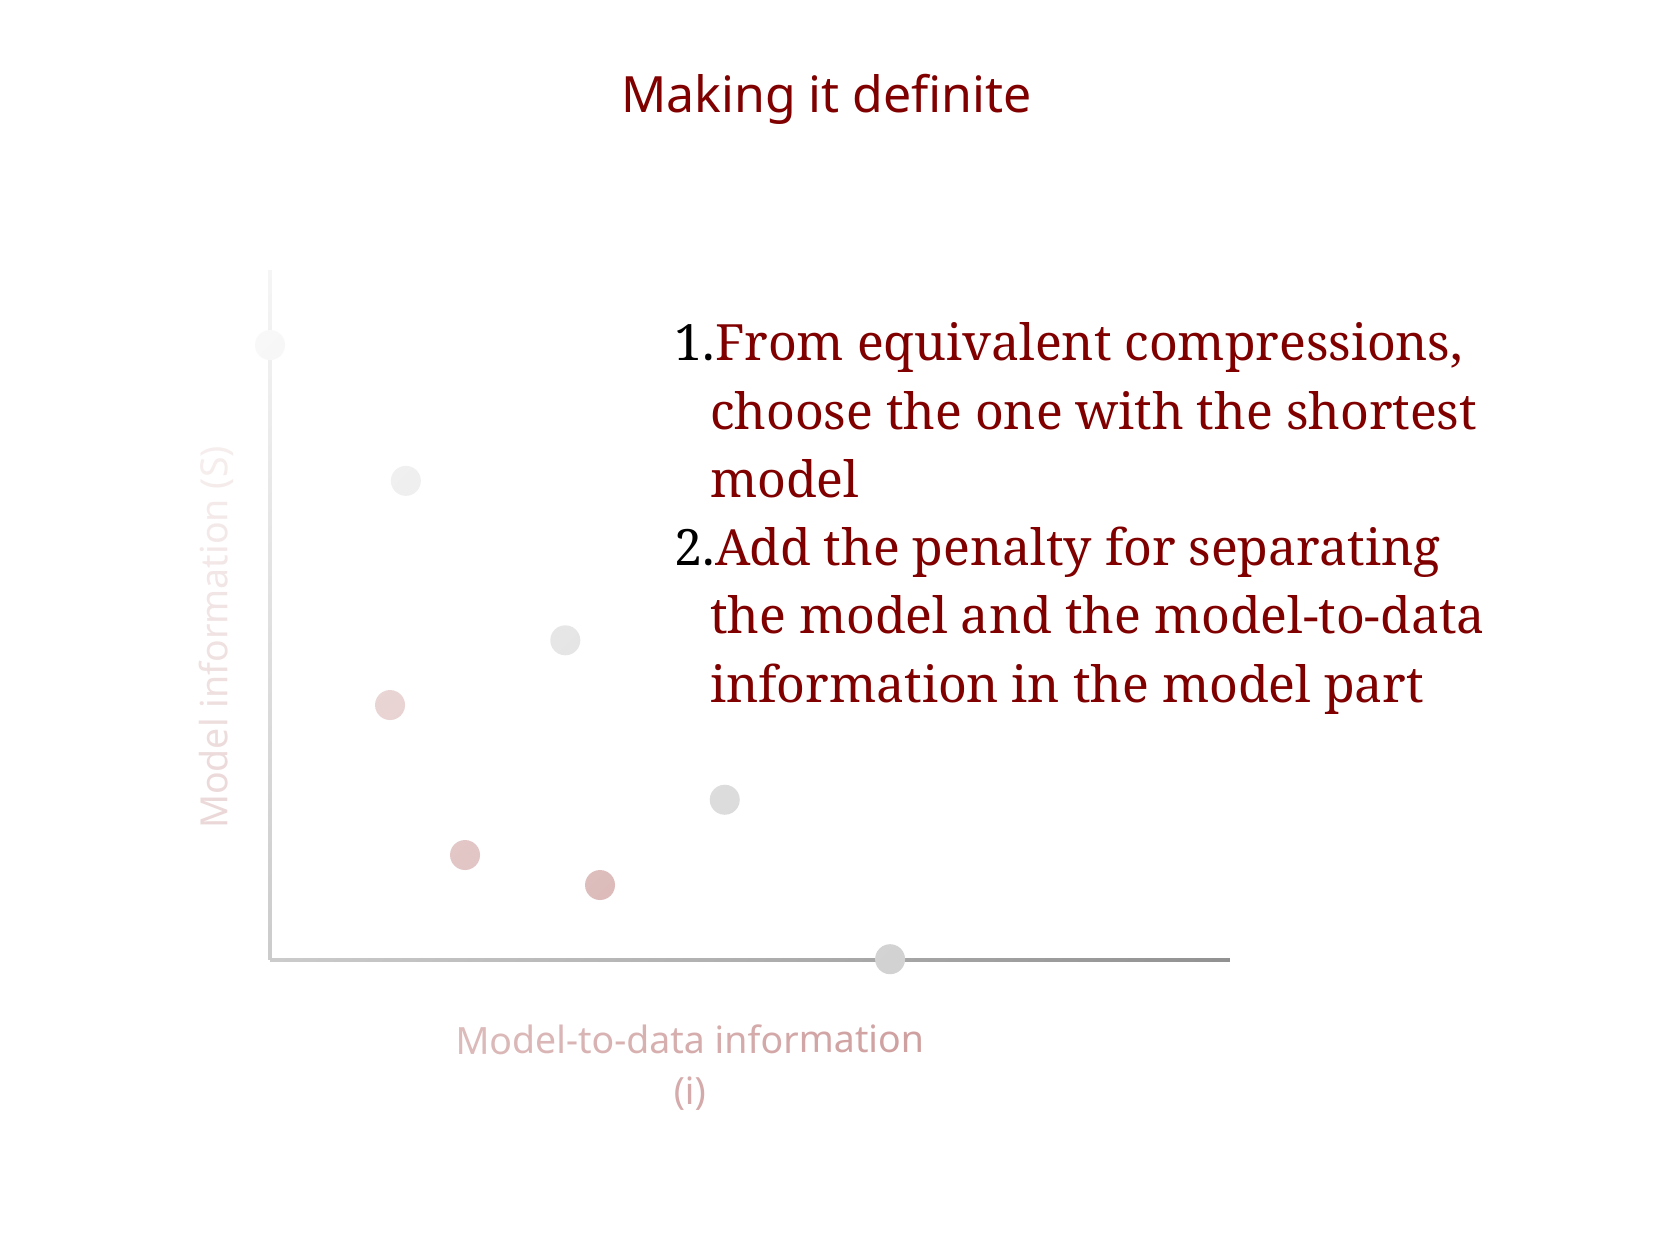

# Making it definite
From equivalent compressions, choose the one with the shortest model
Add the penalty for separating the model and the model-to-data information in the model part
Model information (S)
Model-to-data information (i)